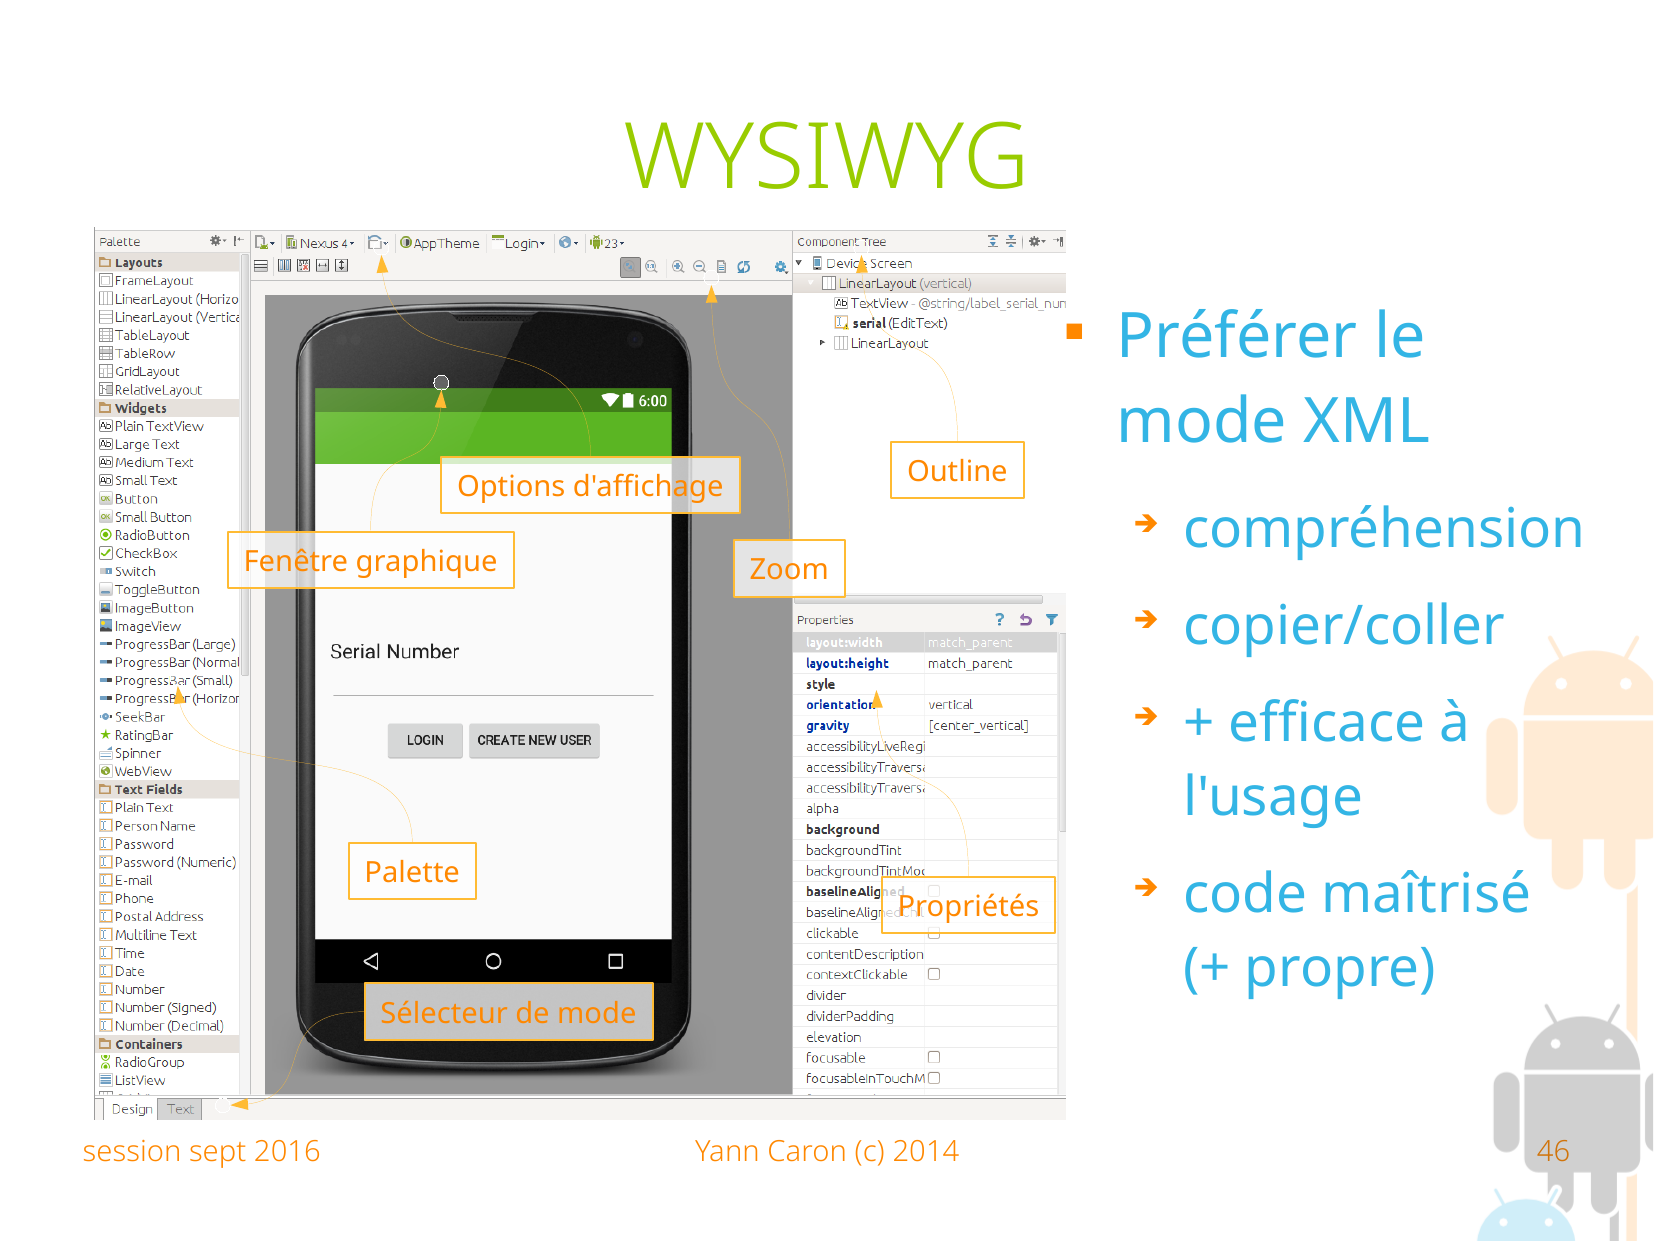

# WYSIWYG
Préférer le mode XML
compréhension
copier/coller
+ efficace à l'usage
code maîtrisé (+ propre)
Outline
Options d'affichage
Fenêtre graphique
Zoom
Palette
Propriétés
Sélecteur de mode
session sept 2016
Yann Caron (c) 2014
46